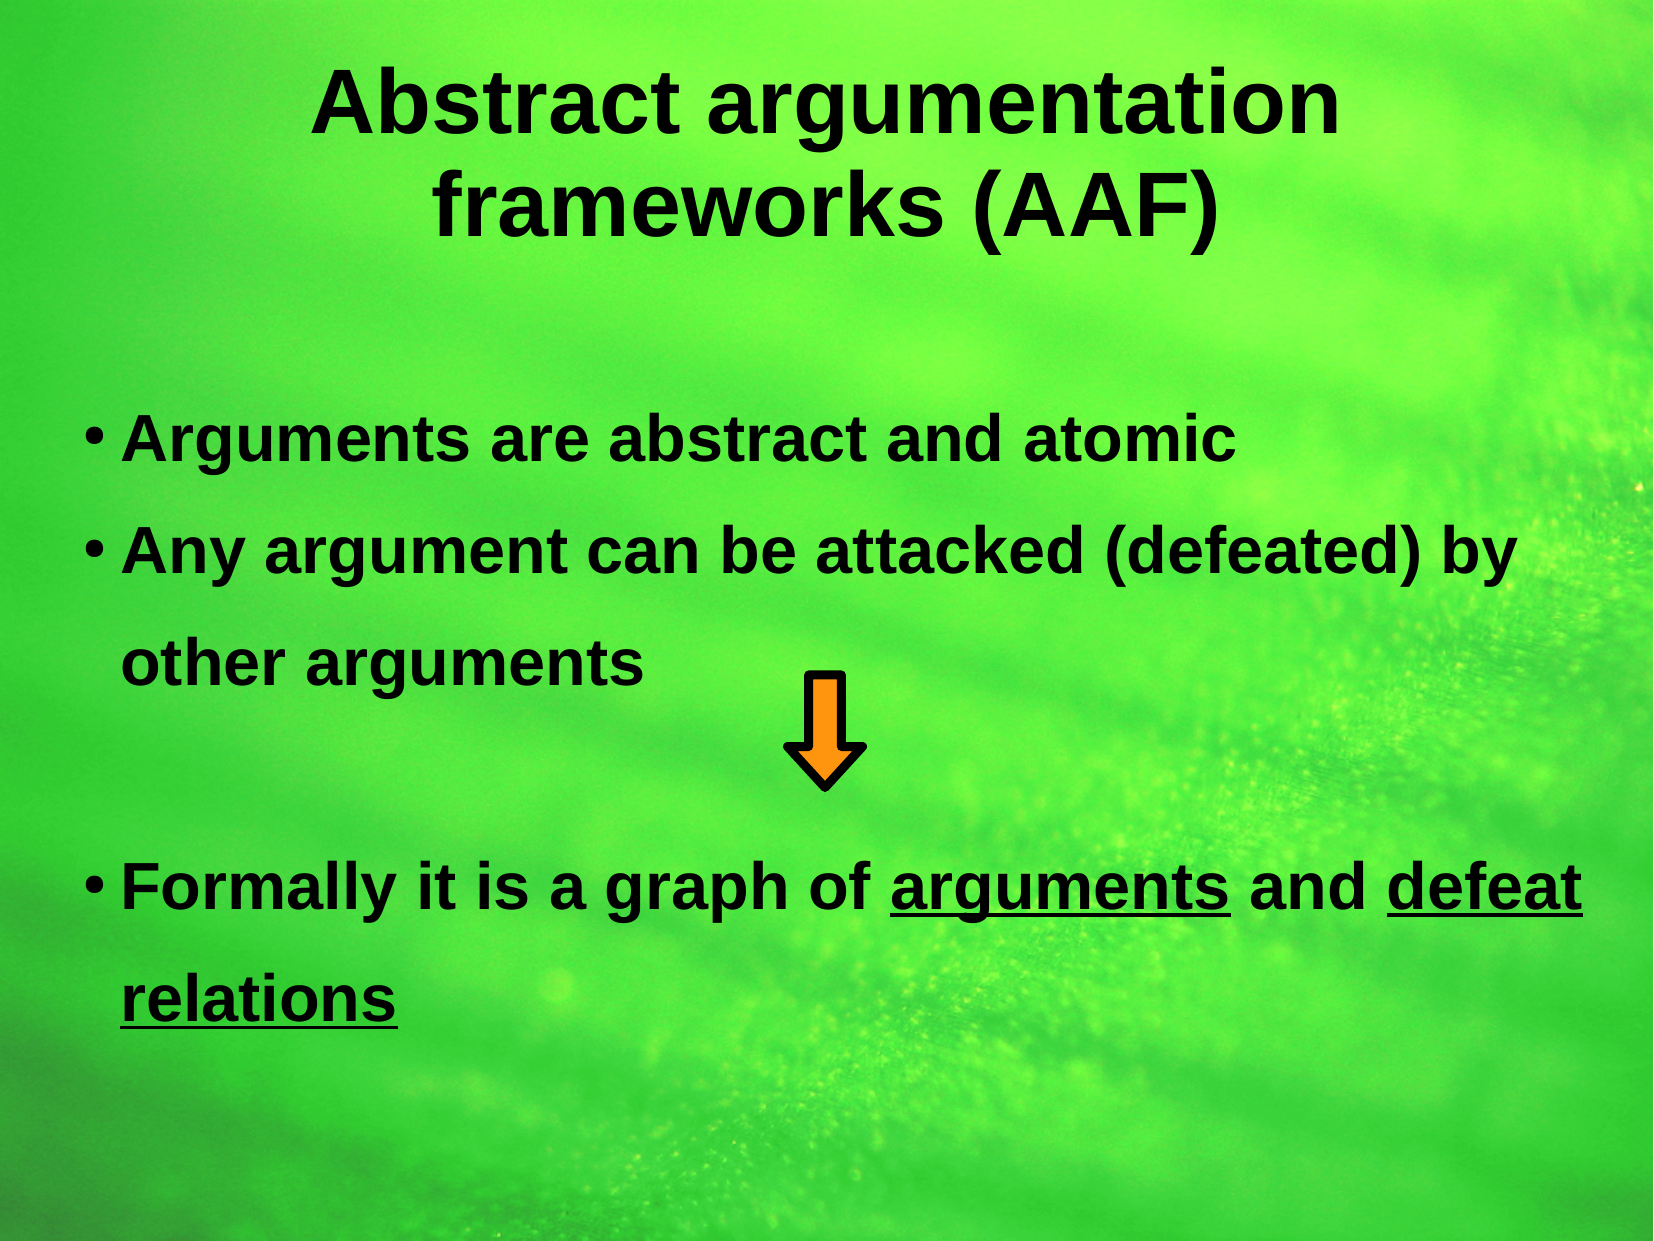

# Abstract argumentation frameworks (AAF)
Arguments are abstract and atomic
Any argument can be attacked (defeated) by
other arguments
Formally it is a graph of arguments and defeat relations